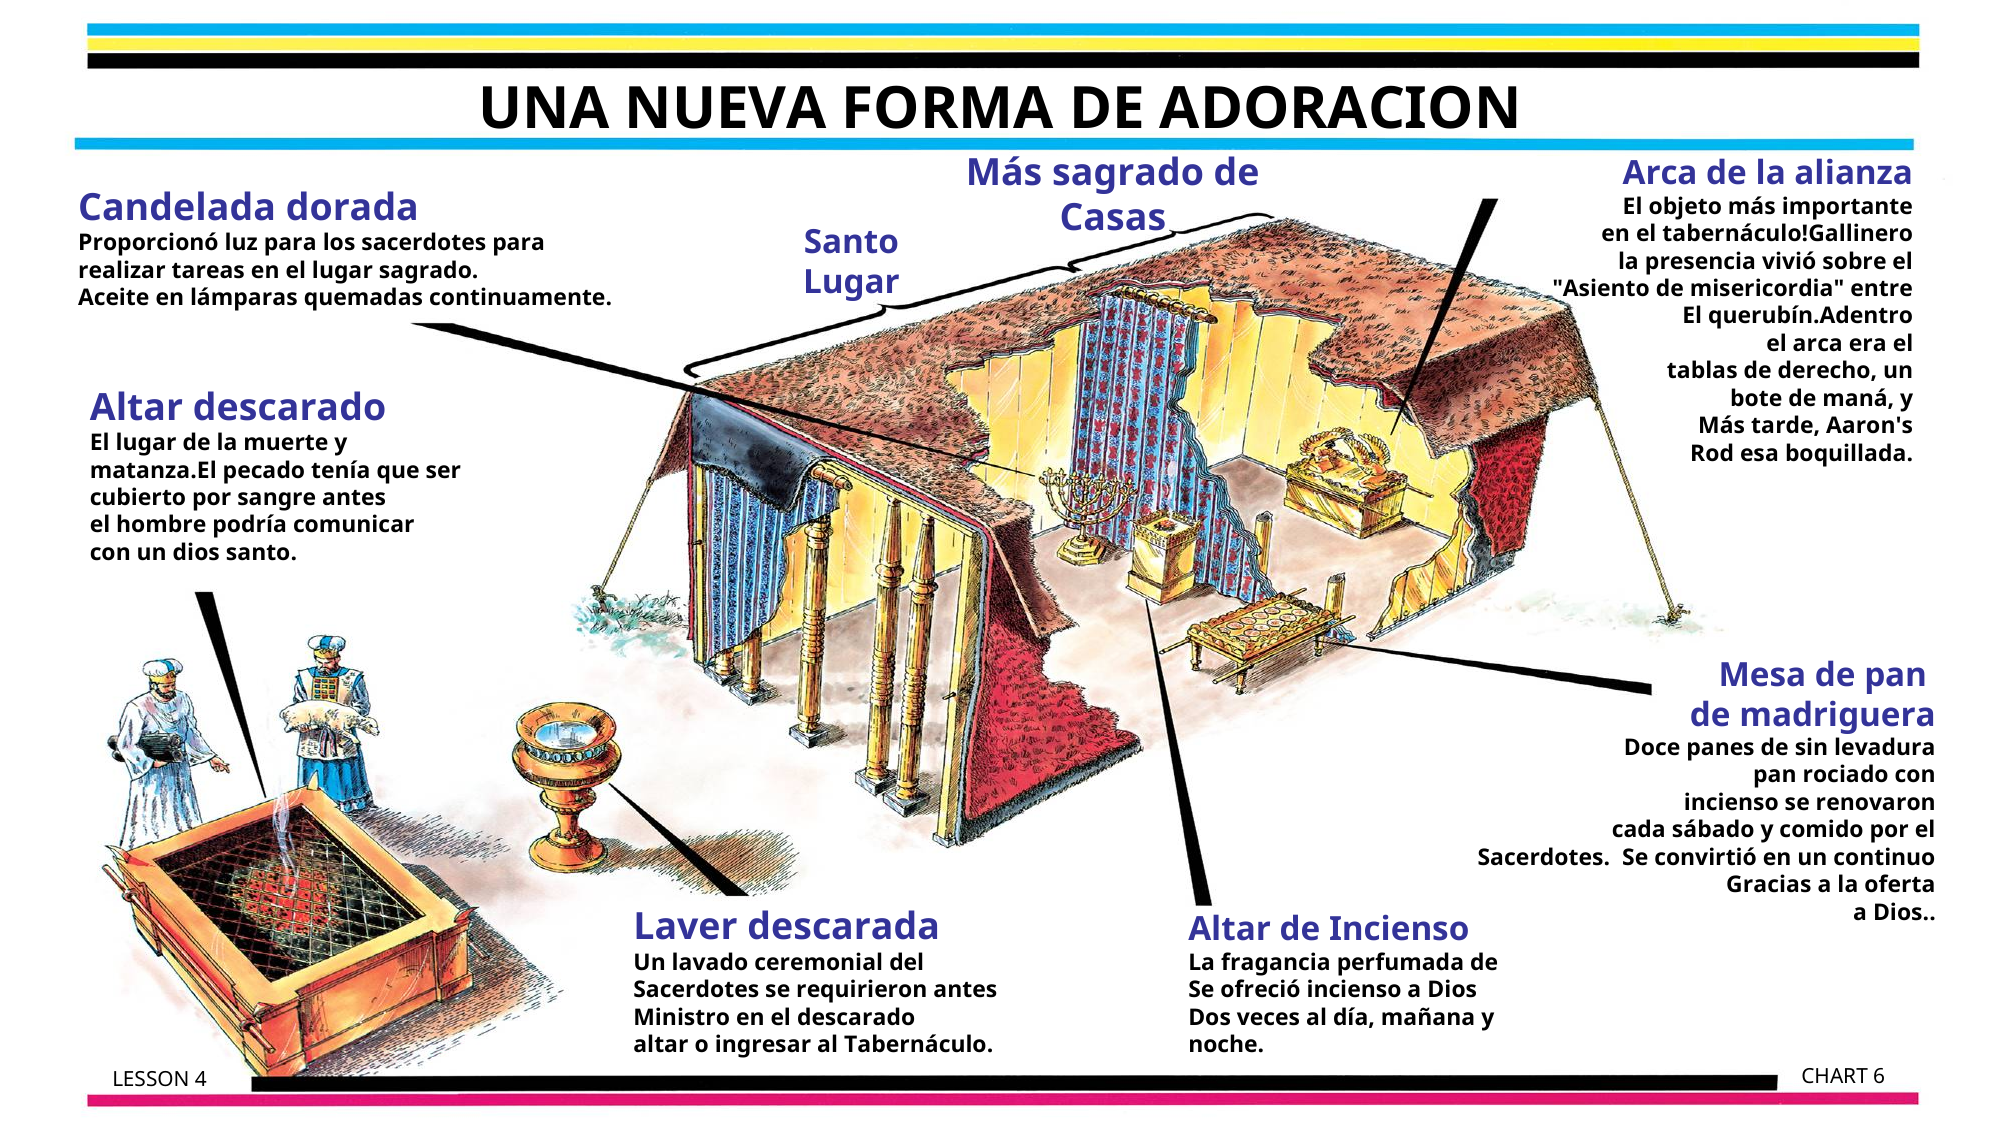

UNA NUEVA FORMA DE ADORACION
Más sagrado de
Casas
Arca de la alianza
El objeto más importante
en el tabernáculo!Gallinero
la presencia vivió sobre el
"Asiento de misericordia" entre
El querubín.Adentro
el arca era el
tablas de derecho, un
bote de maná, y
Más tarde, Aaron's
Rod esa boquillada.
Candelada dorada
Proporcionó luz para los sacerdotes para
realizar tareas en el lugar sagrado.
Aceite en lámparas quemadas continuamente.
Santo
Lugar
Altar descarado
El lugar de la muerte y
matanza.El pecado tenía que ser
cubierto por sangre antes
el hombre podría comunicar
con un dios santo.
Mesa de pan
de madriguera
Doce panes de sin levadura
pan rociado con
incienso se renovaron
cada sábado y comido por el
Sacerdotes. Se convirtió en un continuo
Gracias a la oferta
a Dios..
Laver descarada
Un lavado ceremonial del
Sacerdotes se requirieron antes
Ministro en el descarado
altar o ingresar al Tabernáculo.
Altar de Incienso
La fragancia perfumada de
Se ofreció incienso a Dios
Dos veces al día, mañana y
noche.
CHART 6
LESSON 4